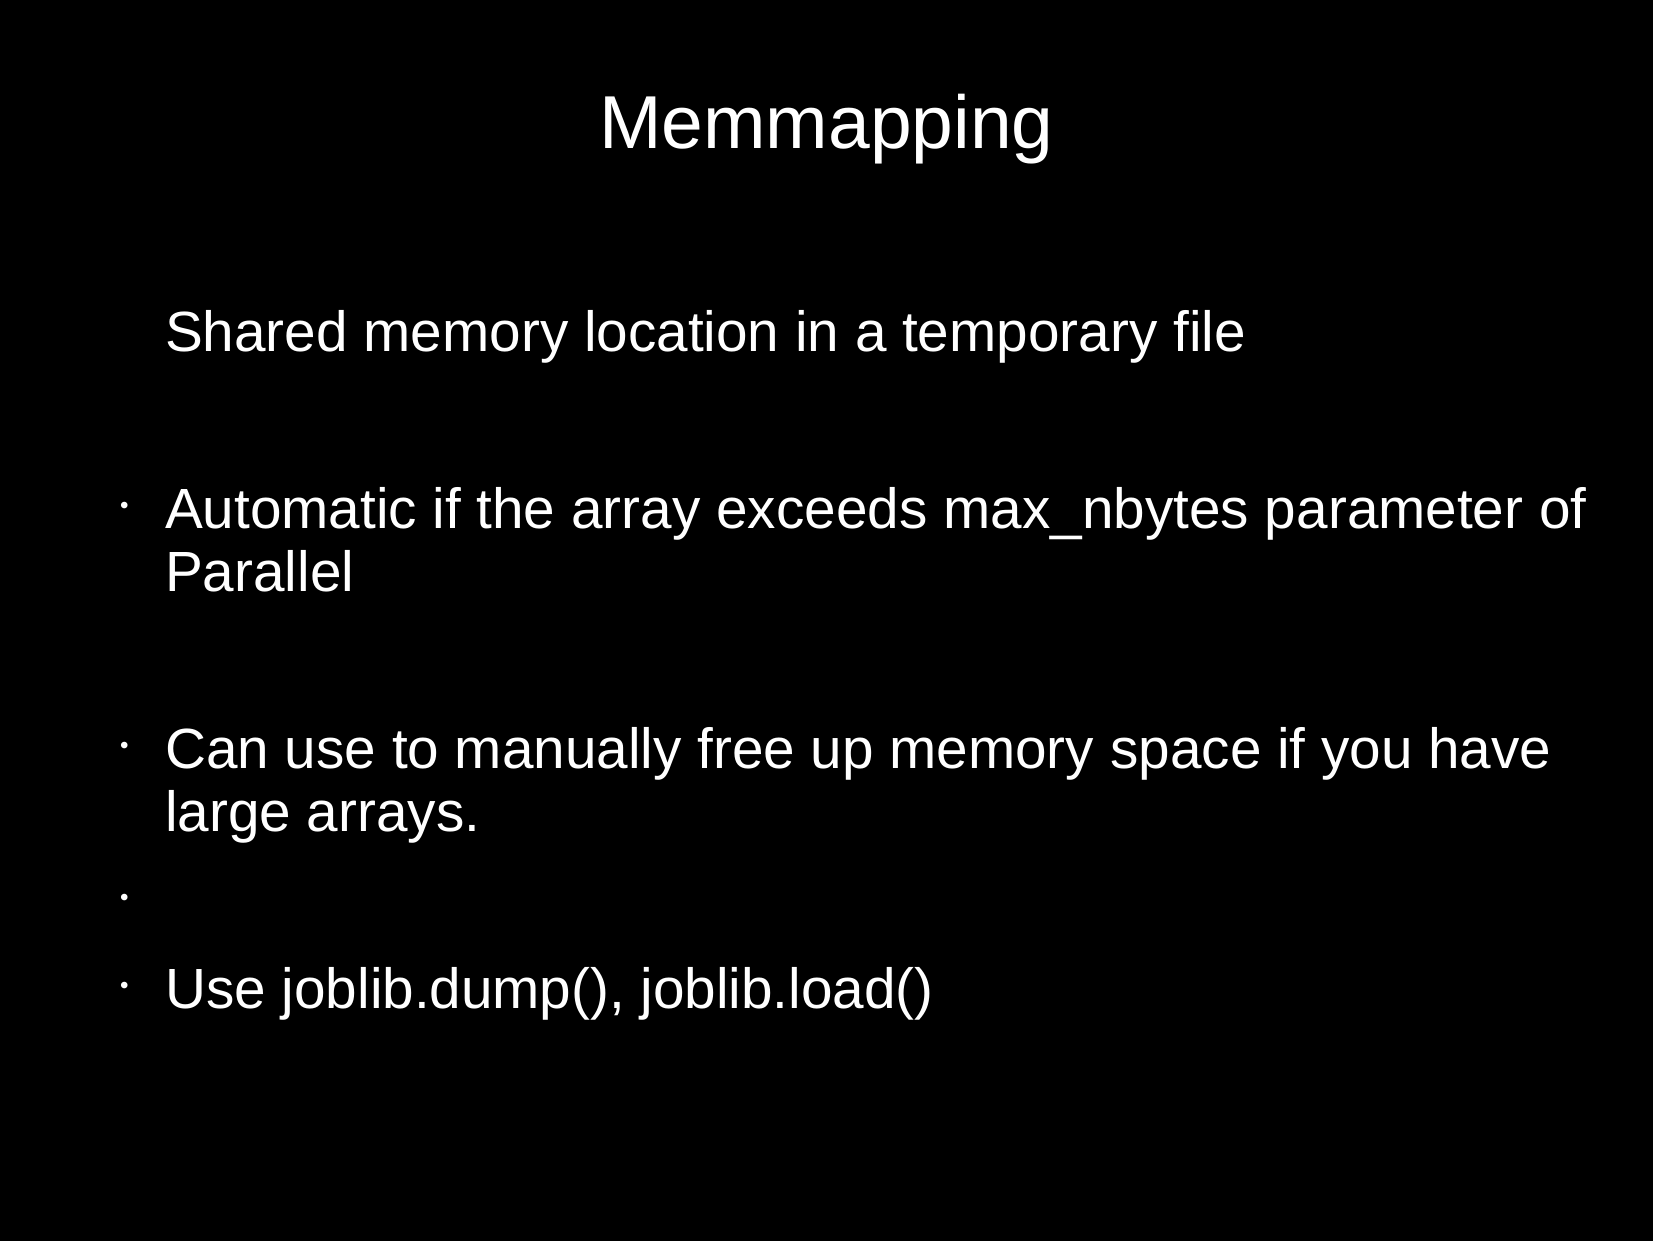

# Memmapping
Shared memory location in a temporary file
Automatic if the array exceeds max_nbytes parameter of Parallel
Can use to manually free up memory space if you have large arrays.
Use joblib.dump(), joblib.load()